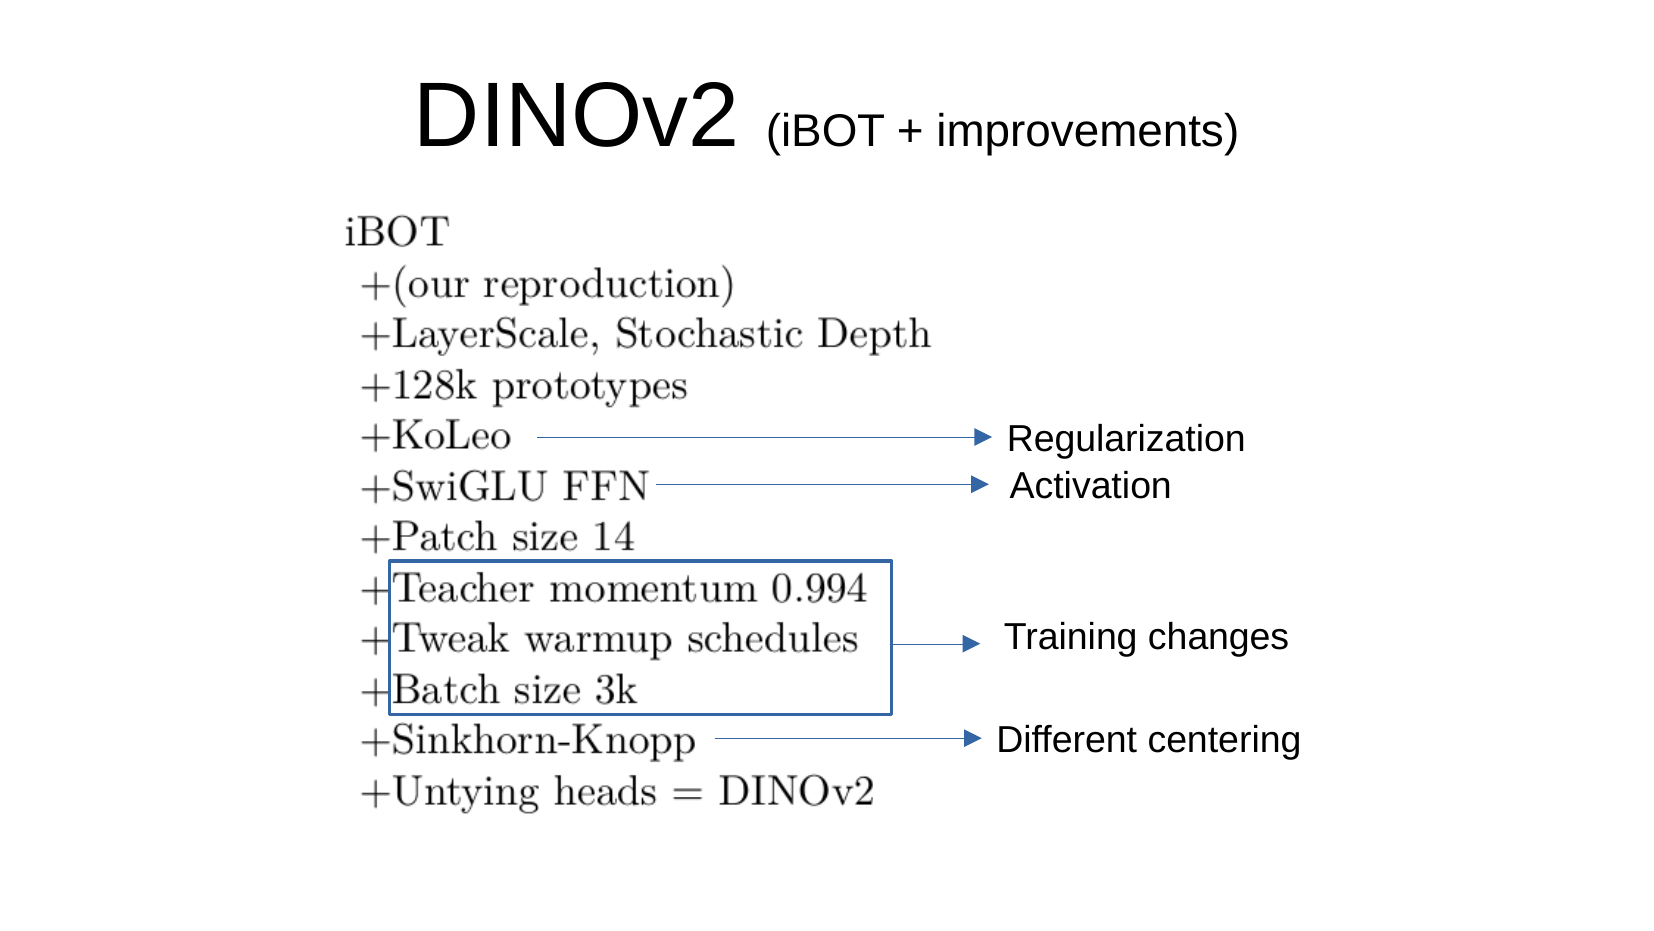

# DINOv2 (iBOT + improvements)
Regularization
Activation
Training changes
Different centering